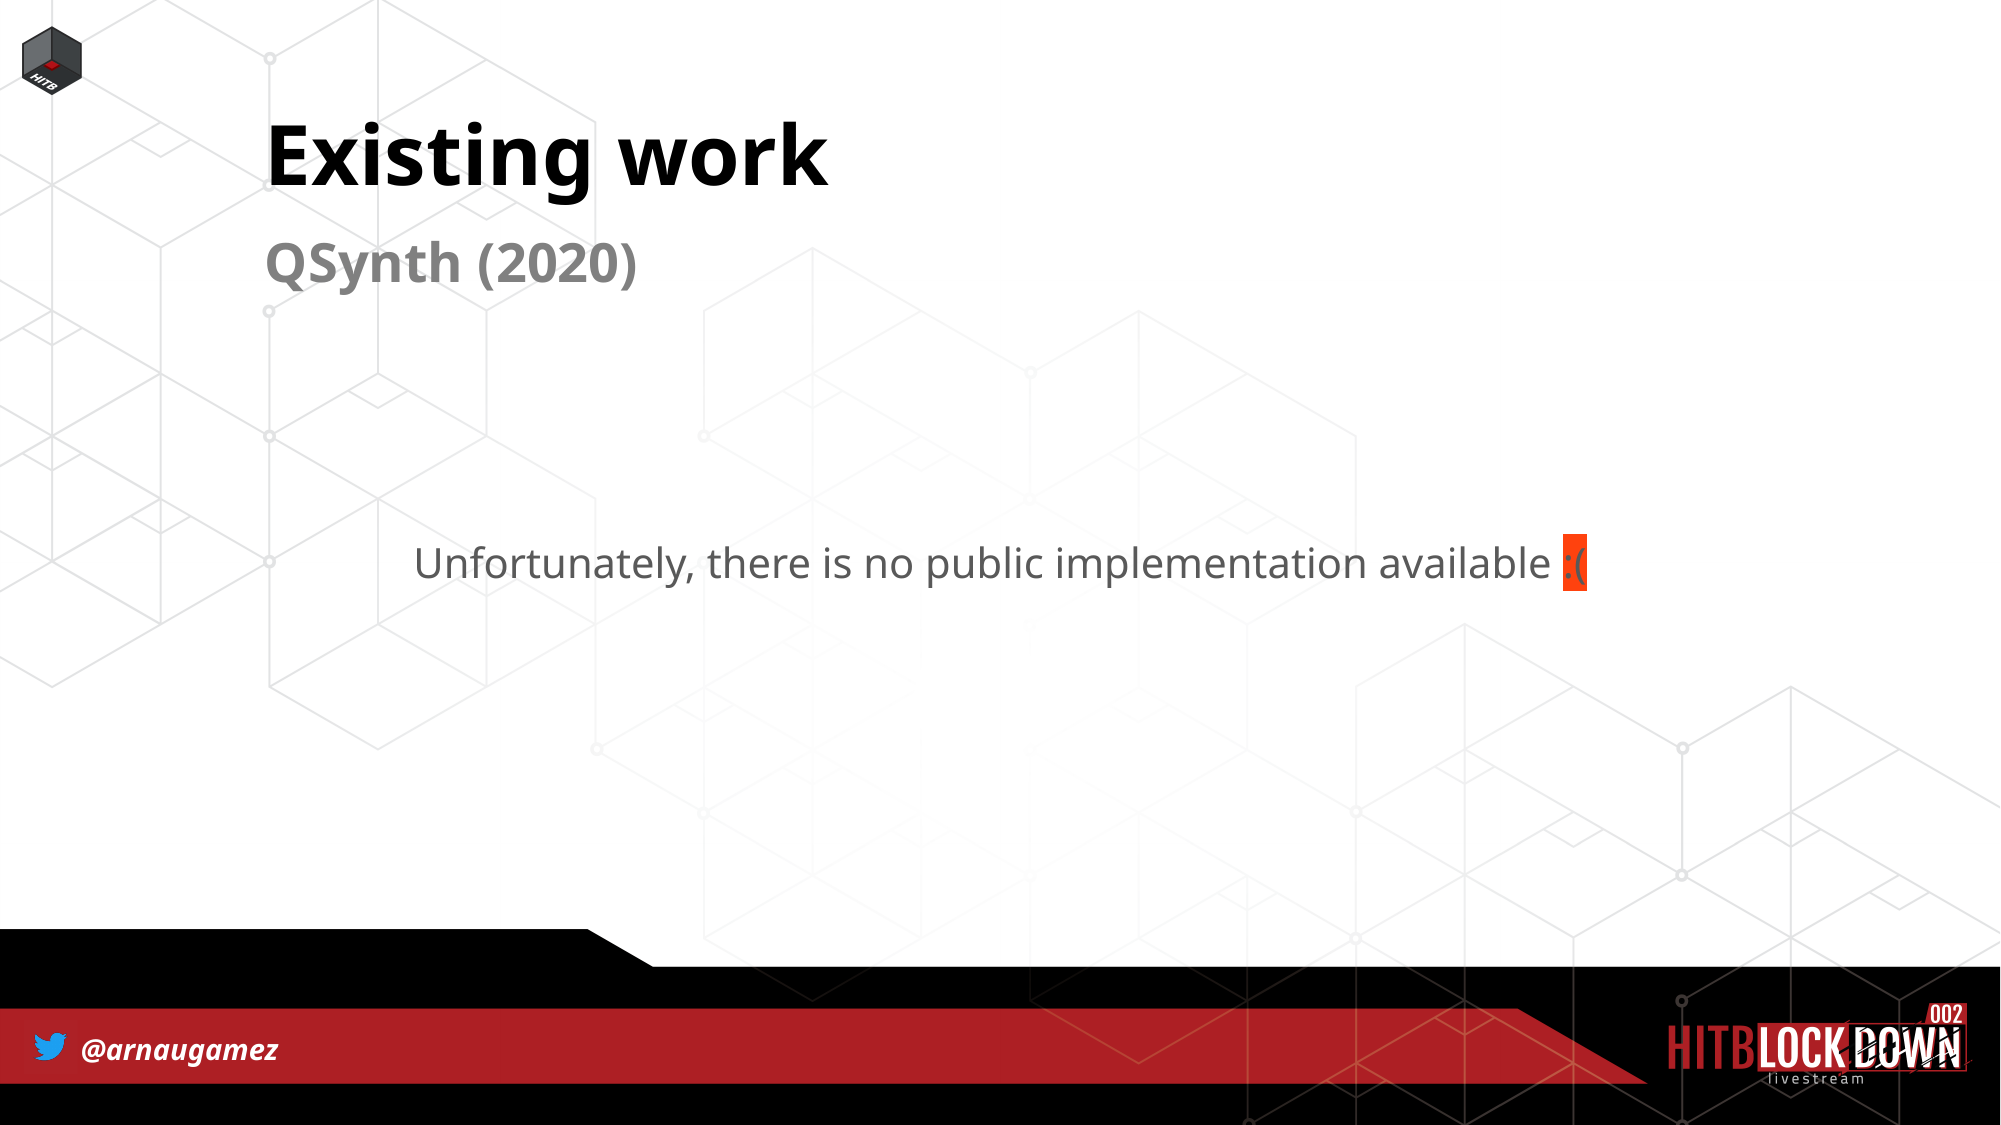

# Existing work
QSynth (2020)
Unfortunately, there is no public implementation available :(